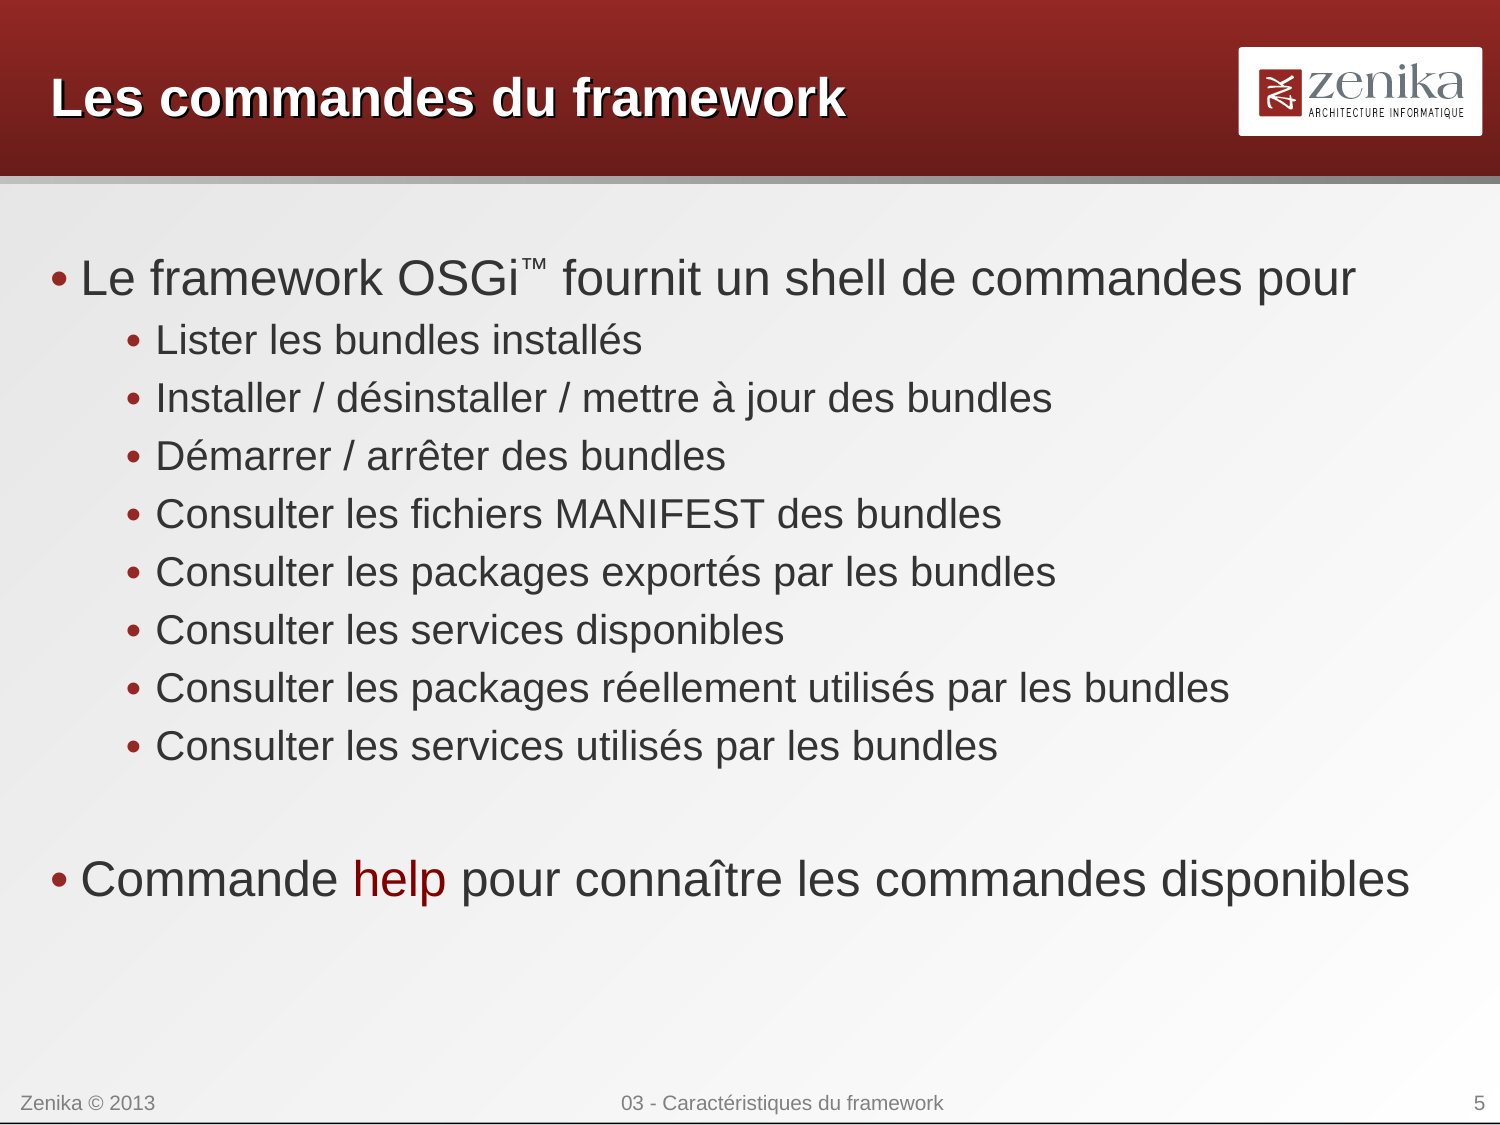

# Les commandes du framework
Le framework OSGi™ fournit un shell de commandes pour
Lister les bundles installés
Installer / désinstaller / mettre à jour des bundles
Démarrer / arrêter des bundles
Consulter les fichiers MANIFEST des bundles
Consulter les packages exportés par les bundles
Consulter les services disponibles
Consulter les packages réellement utilisés par les bundles
Consulter les services utilisés par les bundles
Commande help pour connaître les commandes disponibles